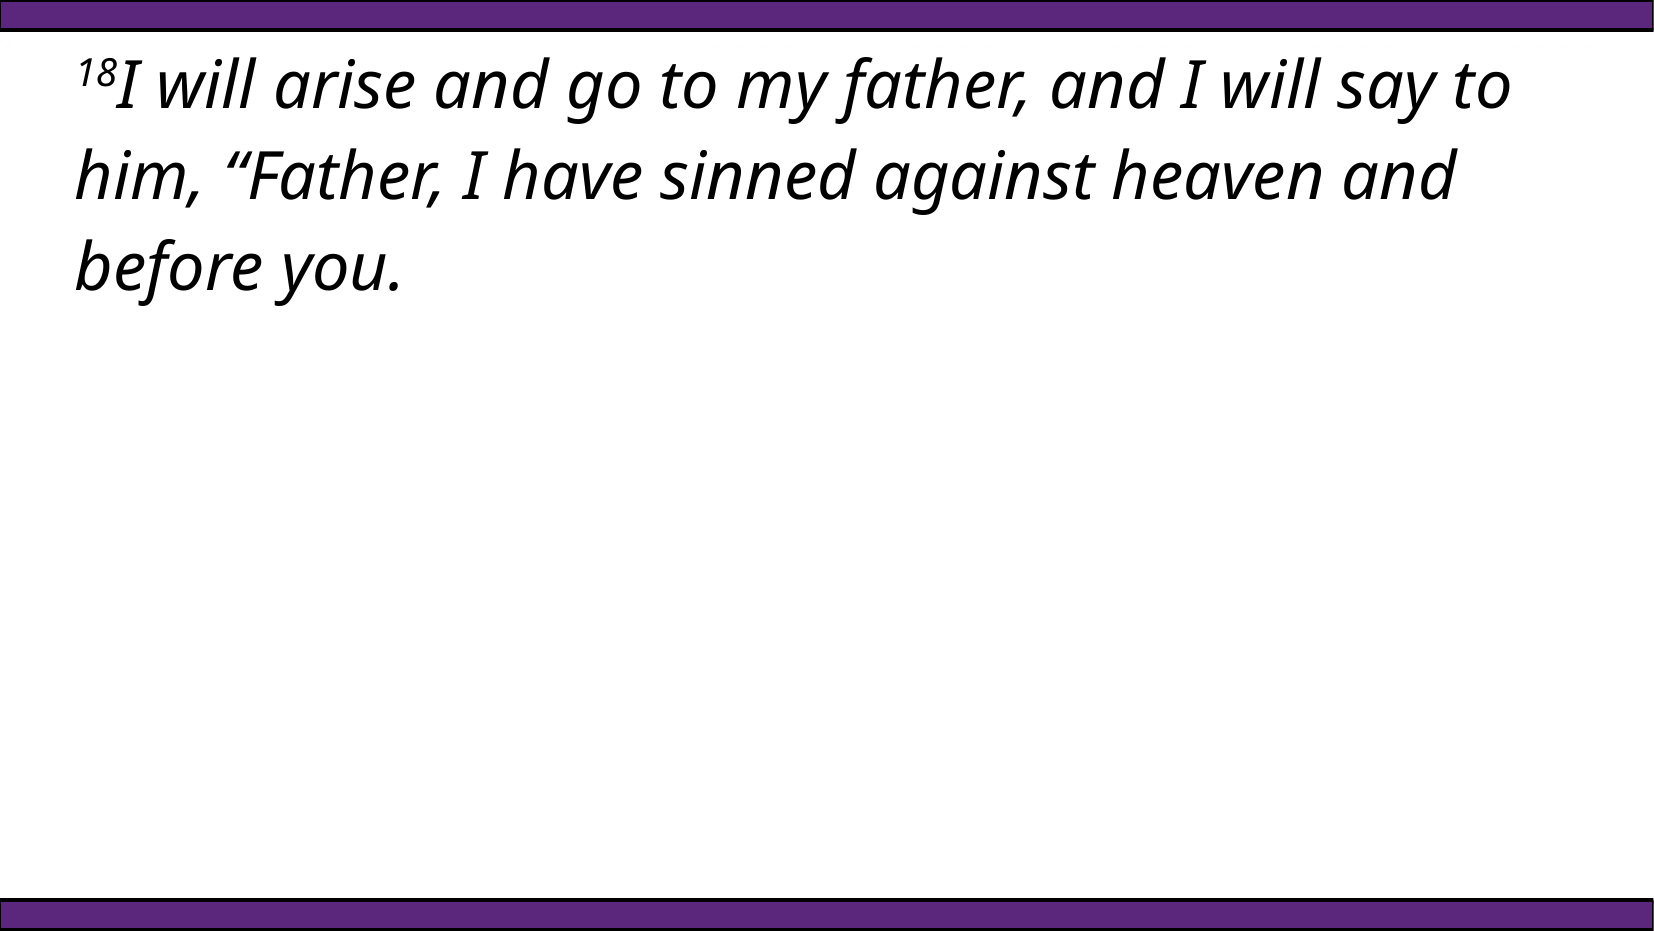

18I will arise and go to my father, and I will say to him, “Father, I have sinned against heaven and before you.